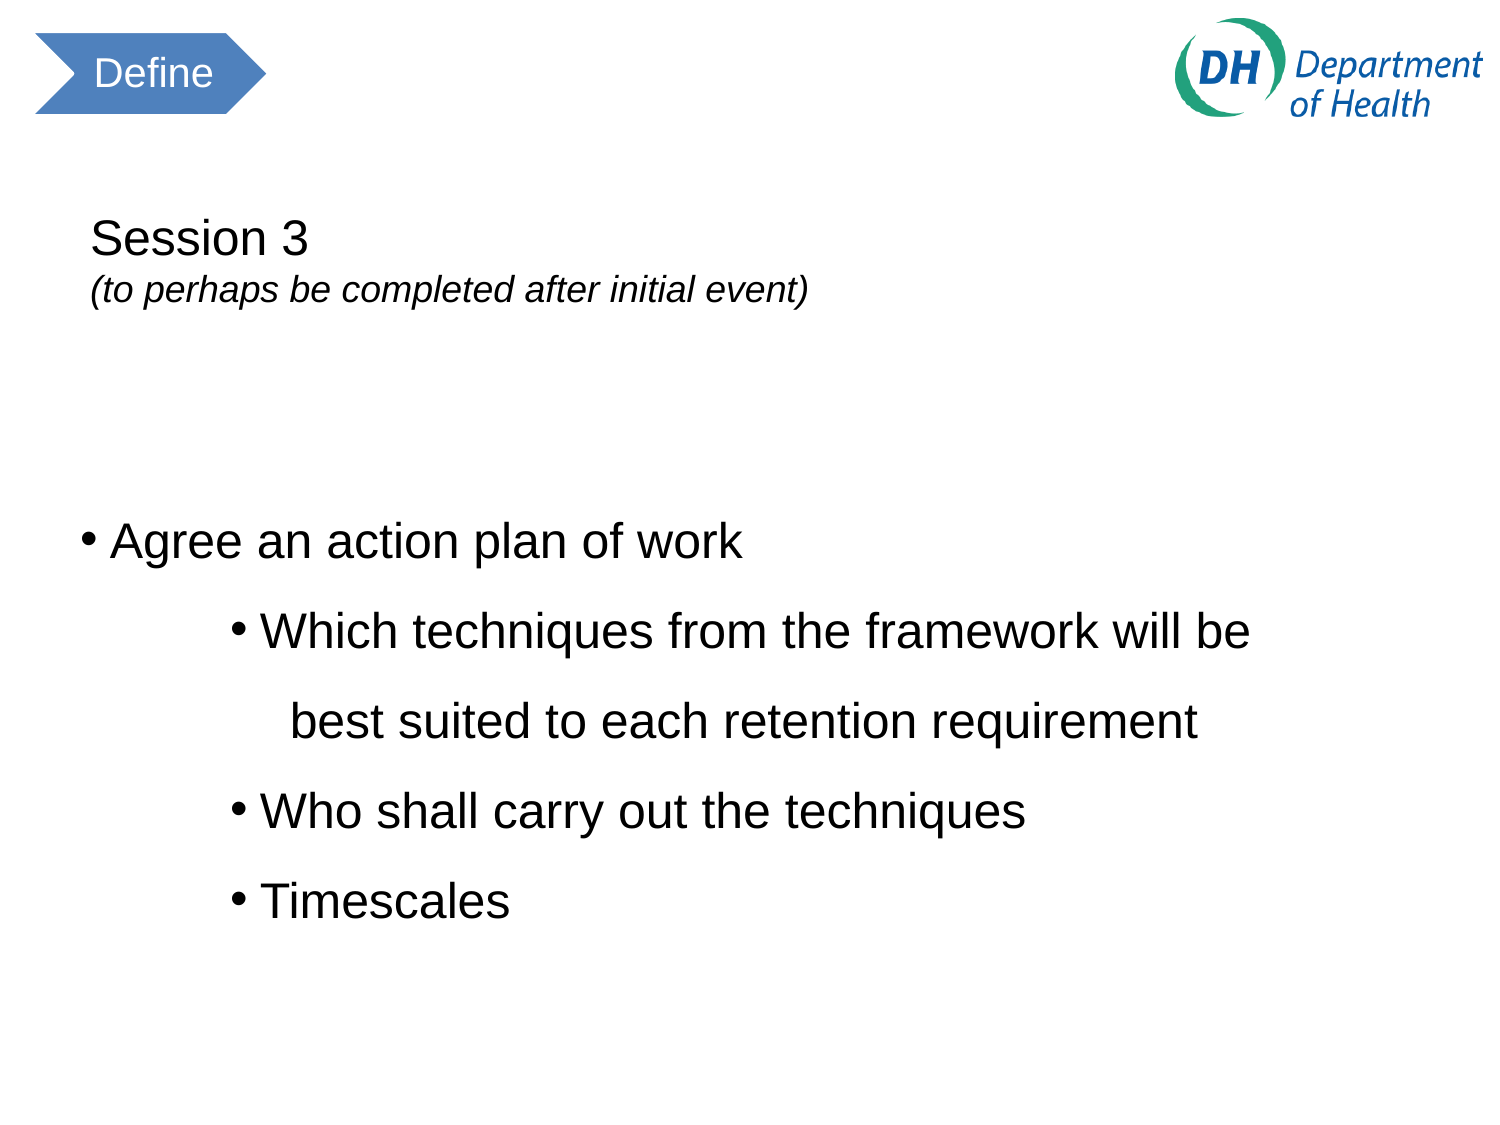

Define
# Session 3
(to perhaps be completed after initial event)
Agree an action plan of work
Which techniques from the framework will be best suited to each retention requirement
Who shall carry out the techniques
Timescales